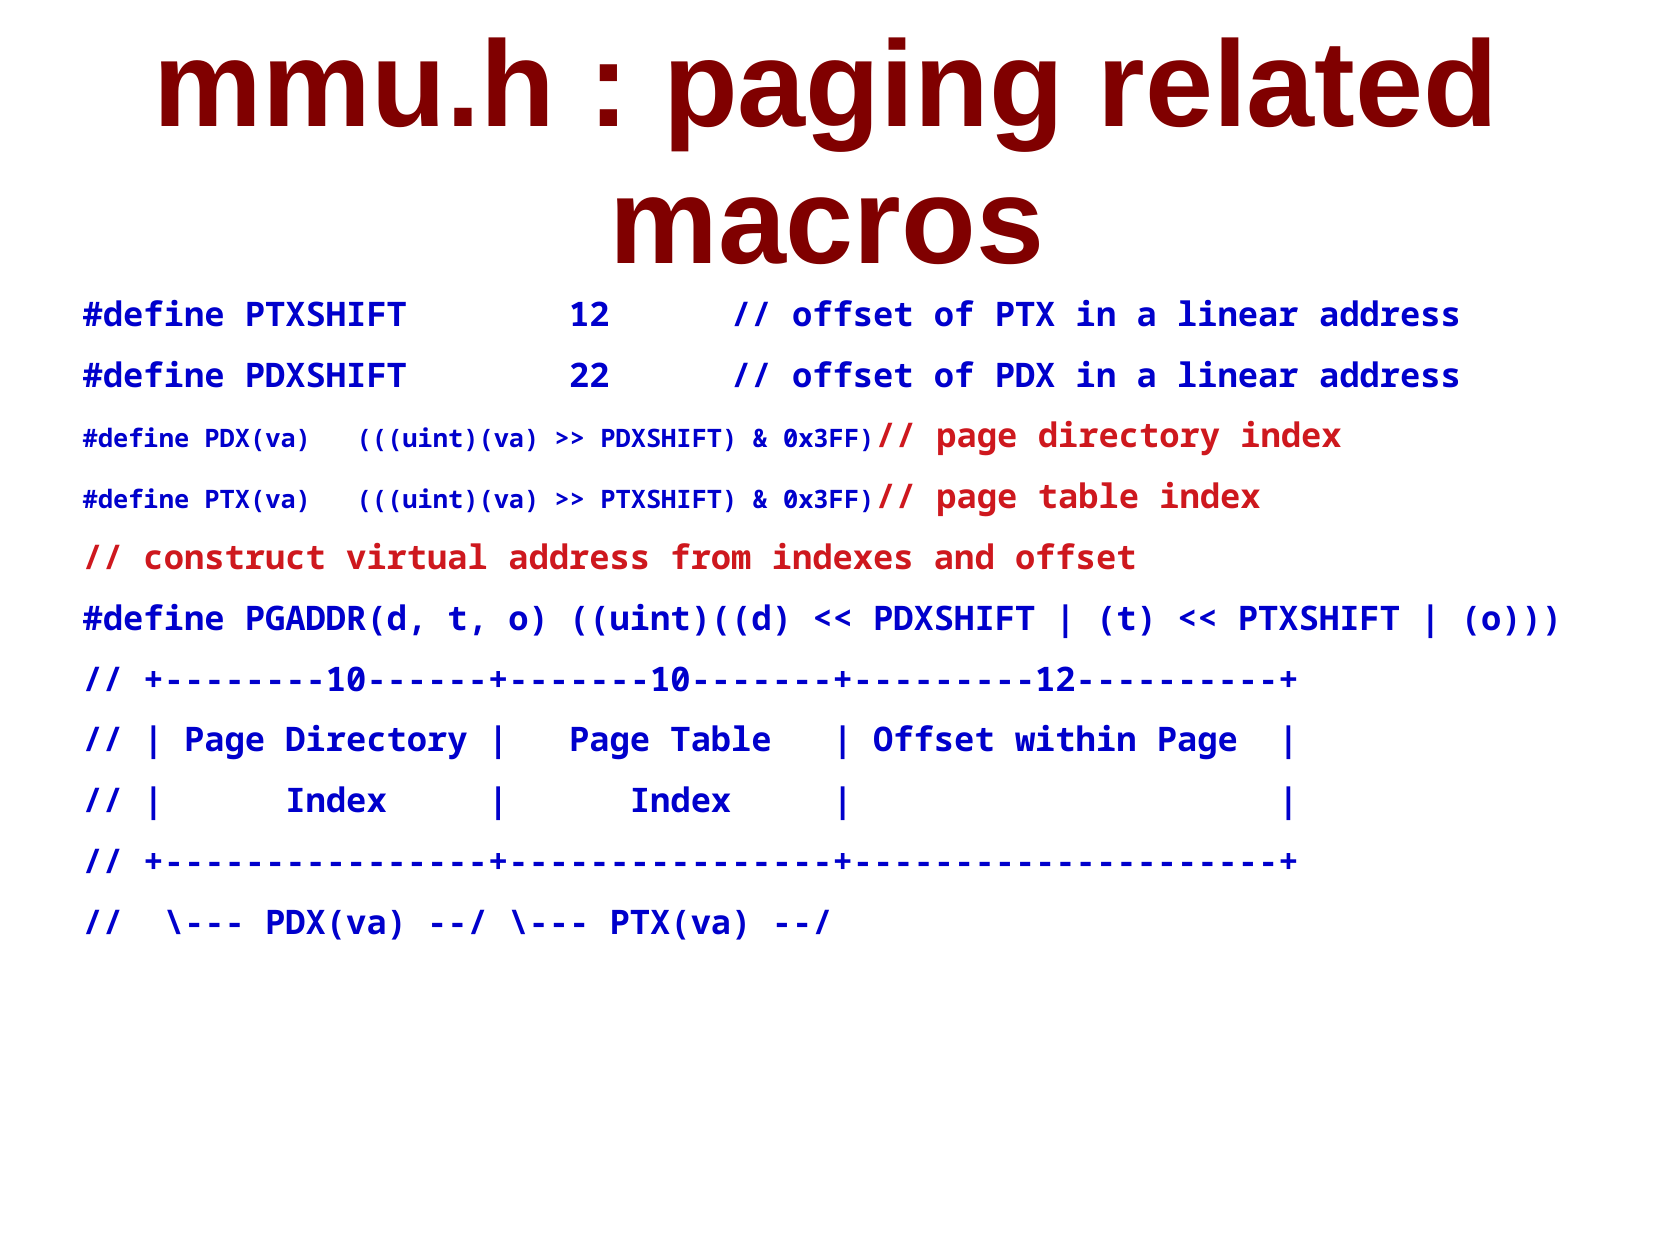

# mmu.h : paging related macros
#define PTXSHIFT 12 // offset of PTX in a linear address
#define PDXSHIFT 22 // offset of PDX in a linear address
#define PDX(va) (((uint)(va) >> PDXSHIFT) & 0x3FF)// page directory index
#define PTX(va) (((uint)(va) >> PTXSHIFT) & 0x3FF)// page table index
// construct virtual address from indexes and offset
#define PGADDR(d, t, o) ((uint)((d) << PDXSHIFT | (t) << PTXSHIFT | (o)))
// +--------10------+-------10-------+---------12----------+
// | Page Directory | Page Table | Offset within Page |
// | Index | Index | |
// +----------------+----------------+---------------------+
// \--- PDX(va) --/ \--- PTX(va) --/